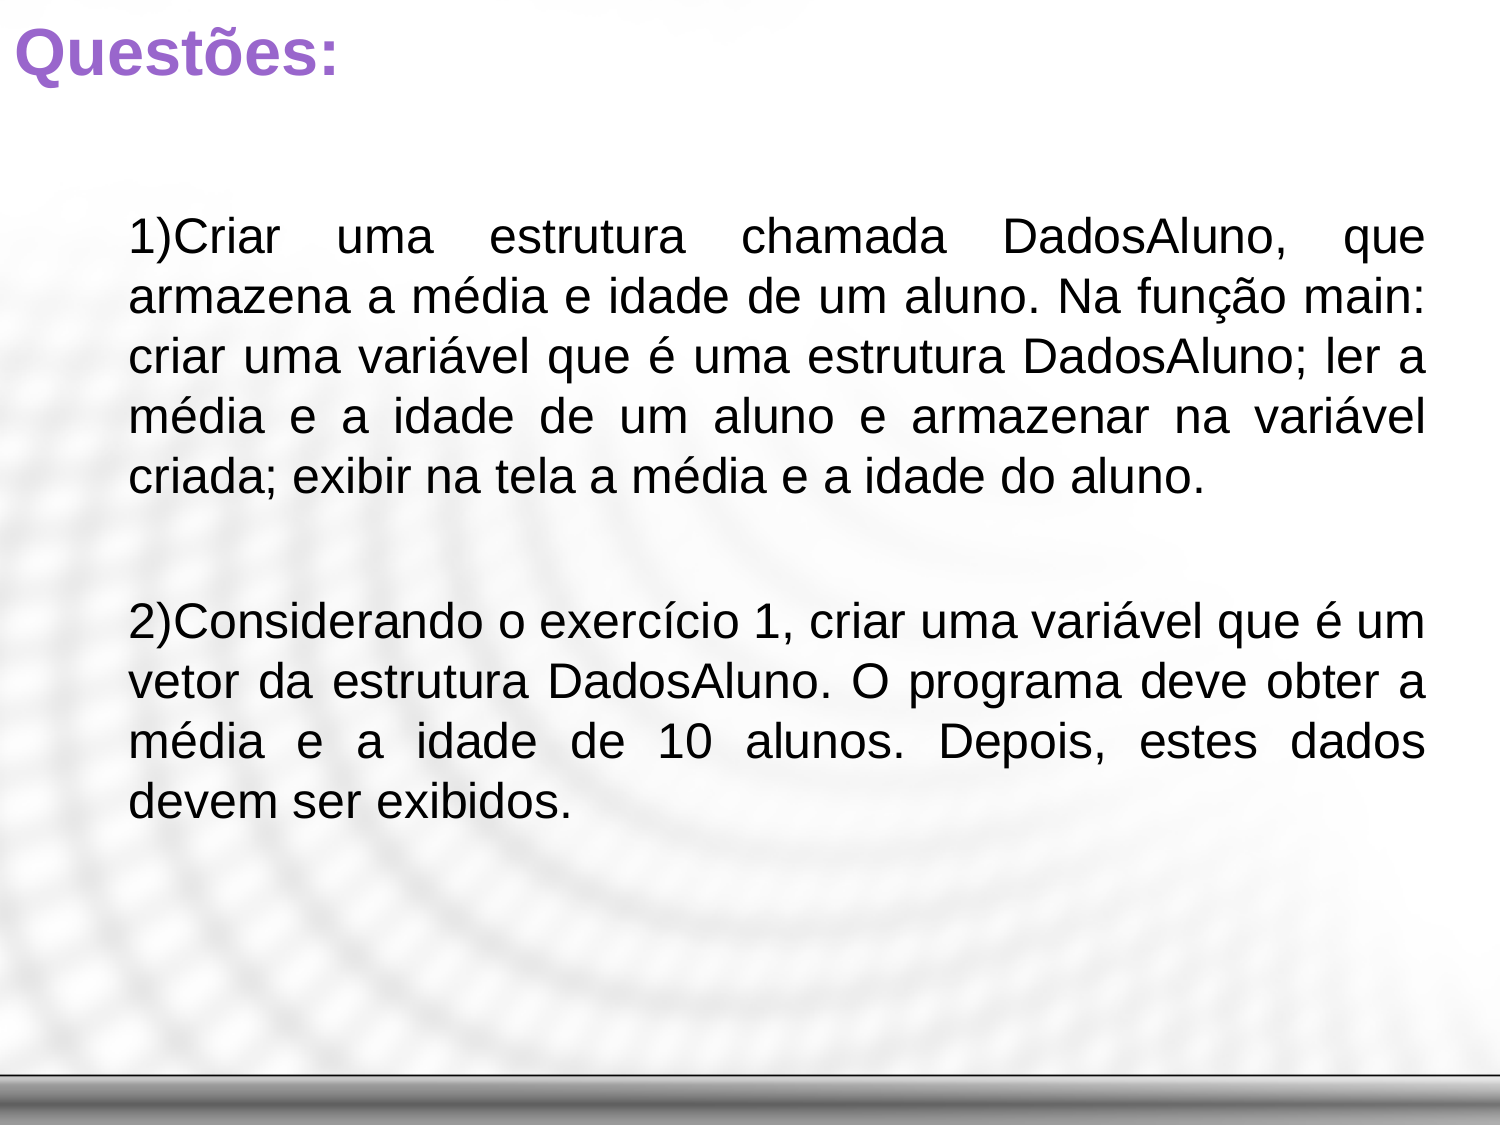

# Questões:
1)Criar uma estrutura chamada DadosAluno, que armazena a média e idade de um aluno. Na função main: criar uma variável que é uma estrutura DadosAluno; ler a média e a idade de um aluno e armazenar na variável criada; exibir na tela a média e a idade do aluno.
2)Considerando o exercício 1, criar uma variável que é um vetor da estrutura DadosAluno. O programa deve obter a média e a idade de 10 alunos. Depois, estes dados devem ser exibidos.